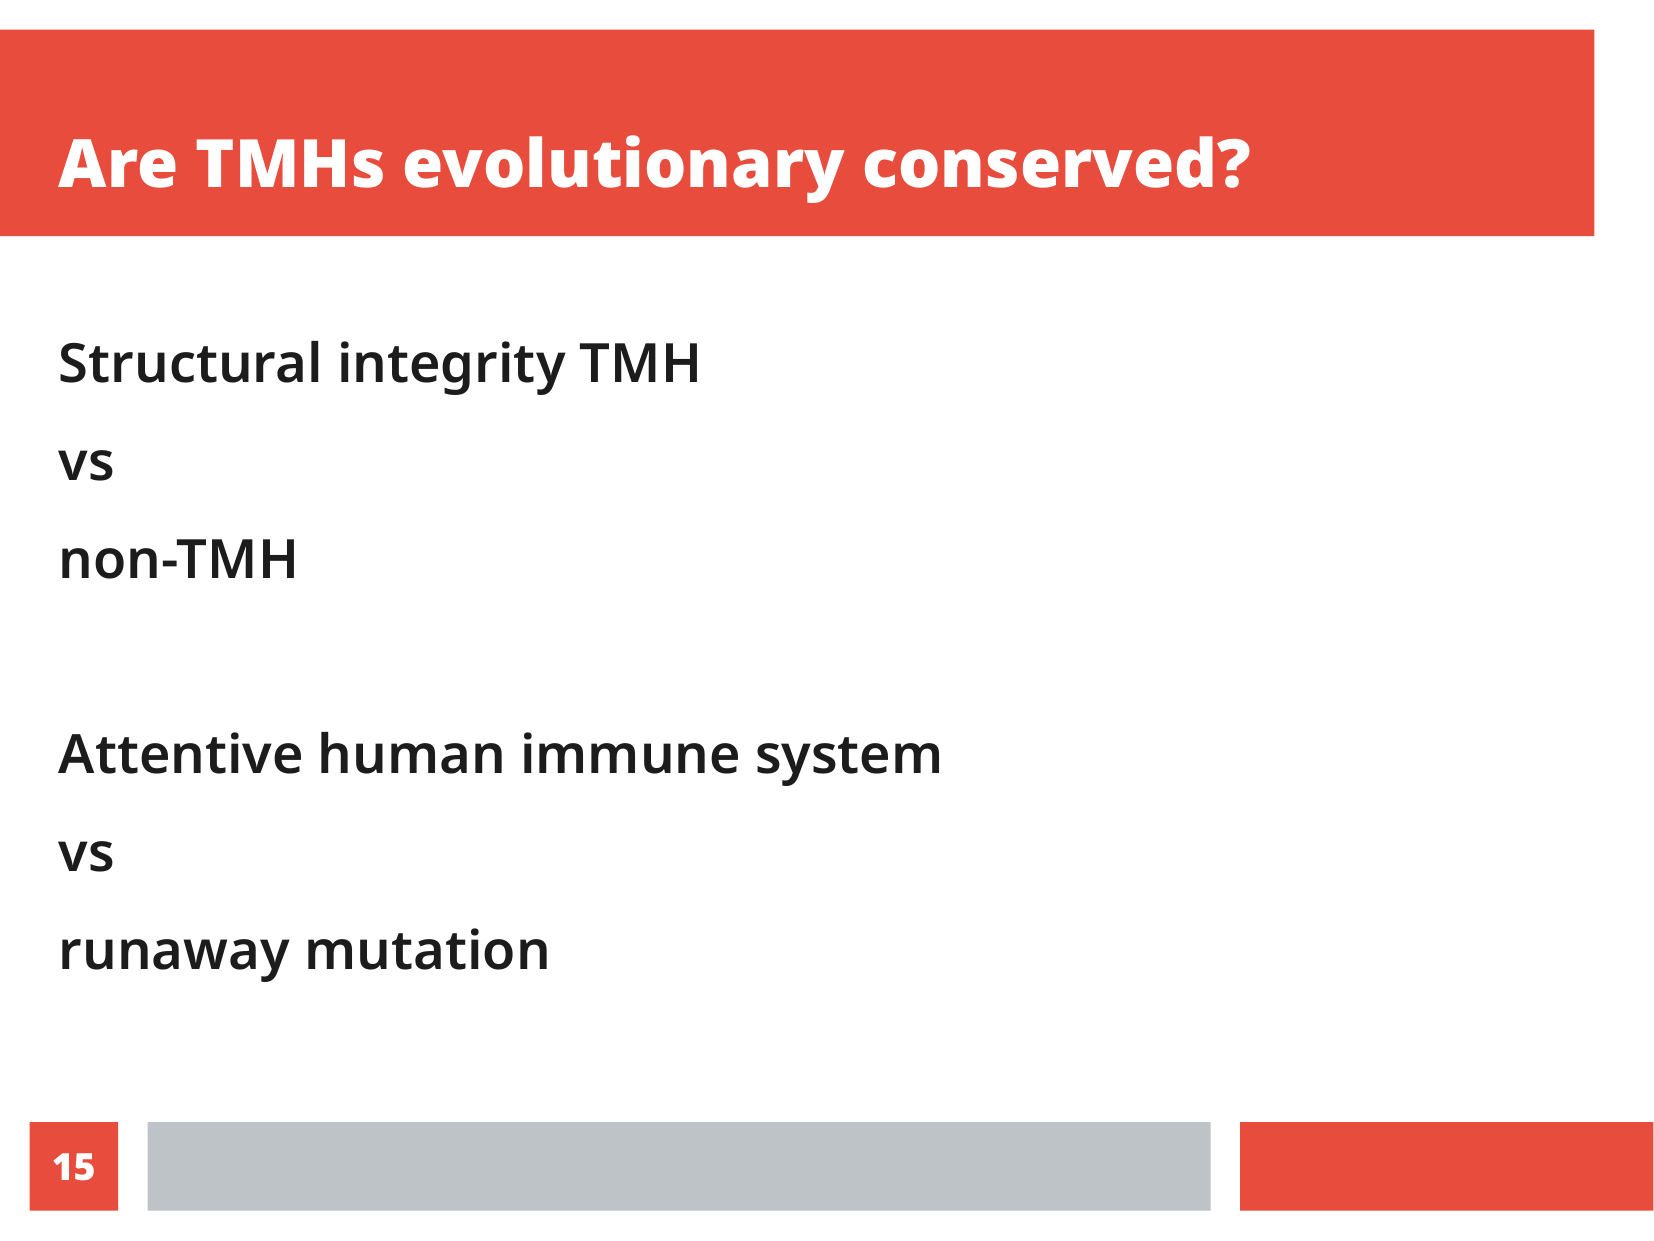

# Are TMHs evolutionary conserved?
Structural integrity TMH
vs
non-TMH
Attentive human immune system
vs
runaway mutation
15